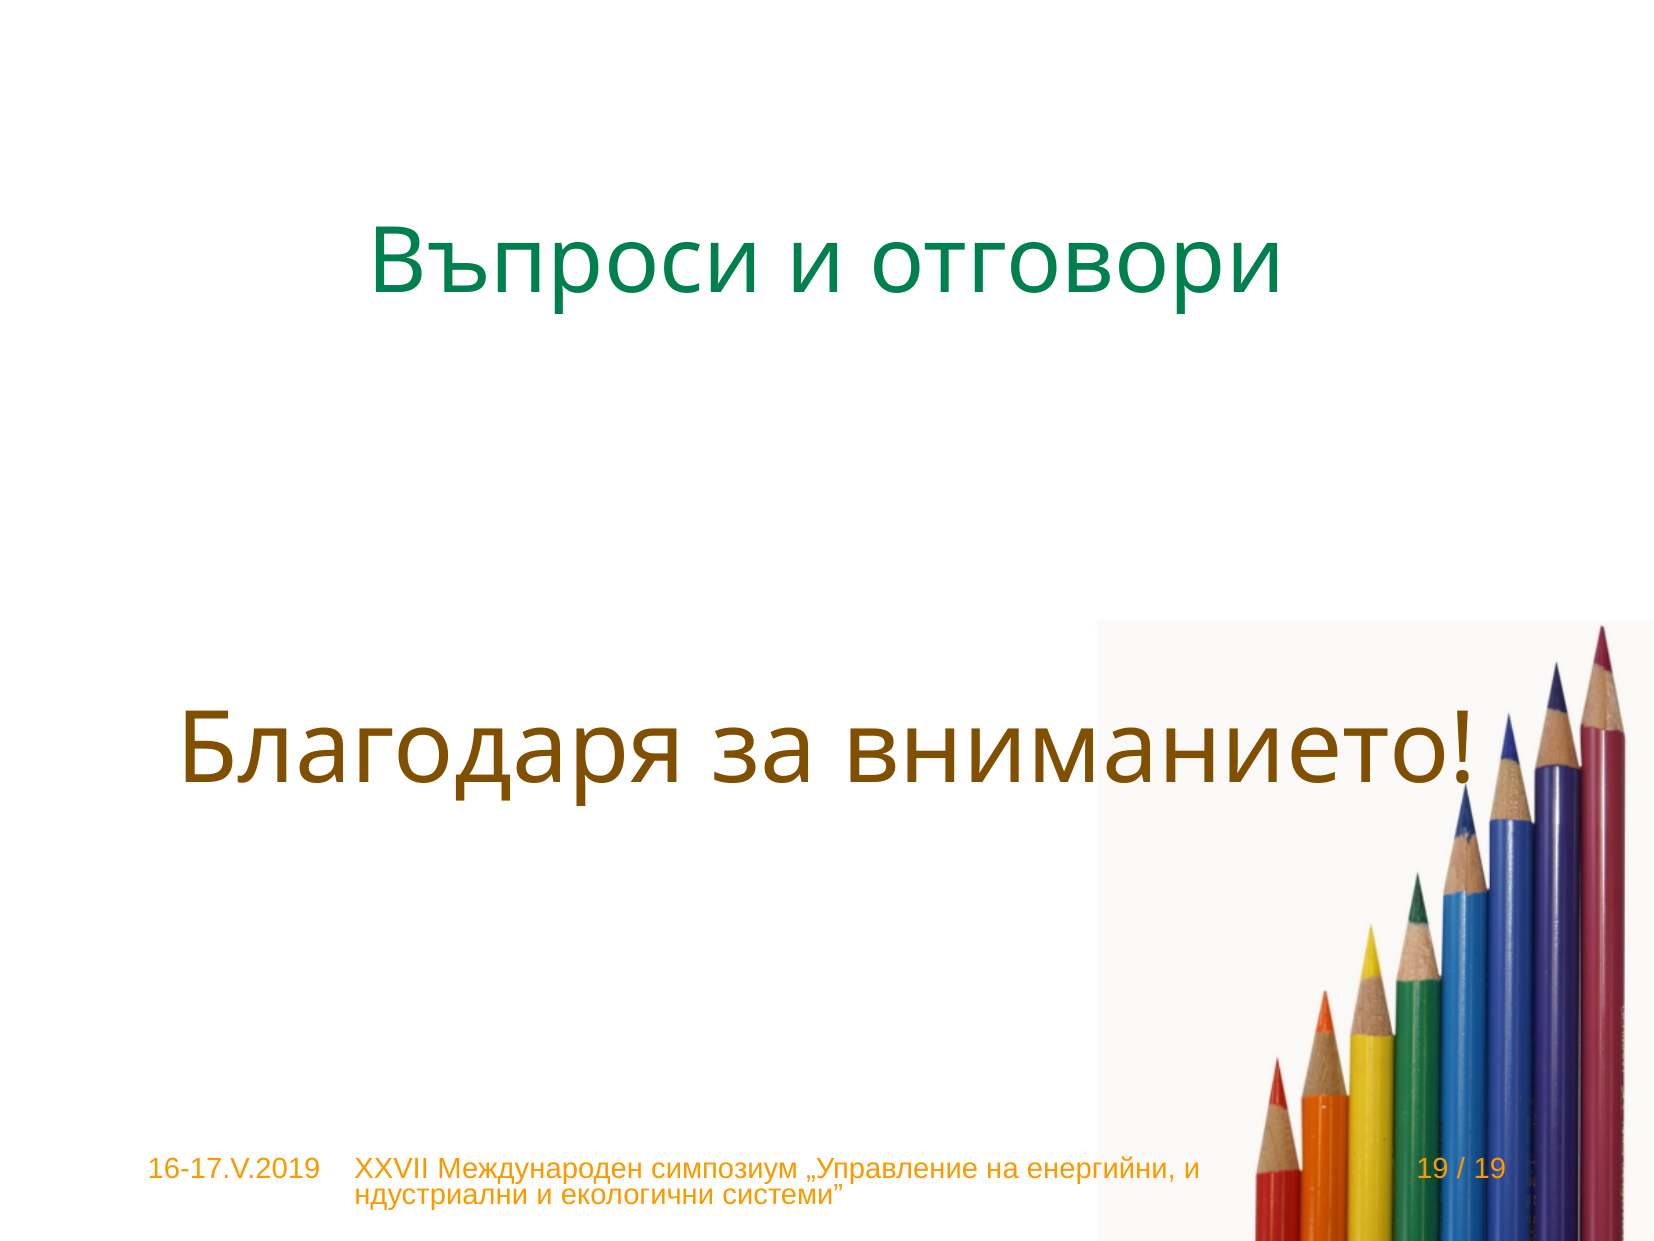

# Въпроси и отговори
Благодаря за вниманието!
16-17.V.2019
XXVII Международен симпозиум „Управление на енергийни, индустриални и екологични системи”
19